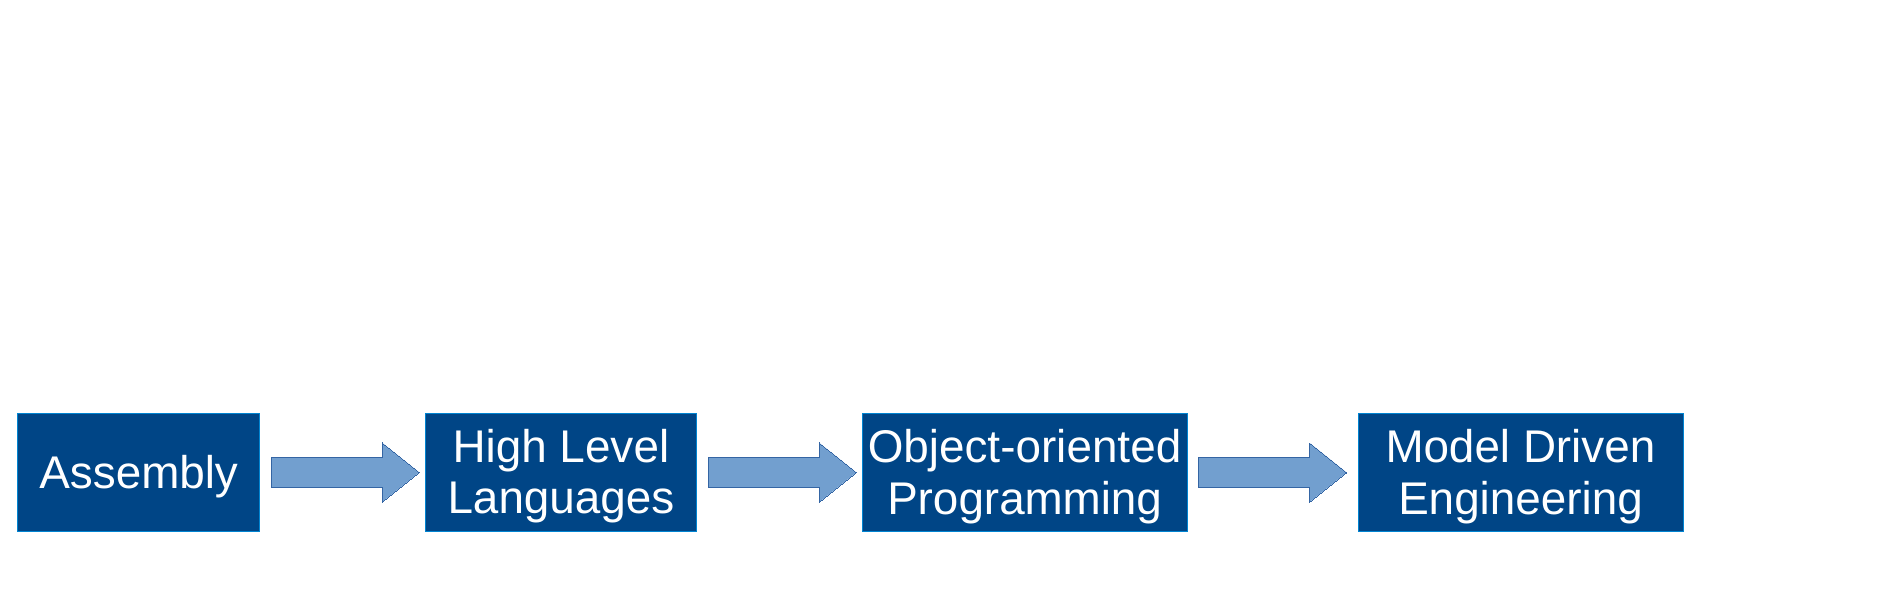

Assembly
High Level
Languages
Object-oriented
Programming
Model Driven
Engineering